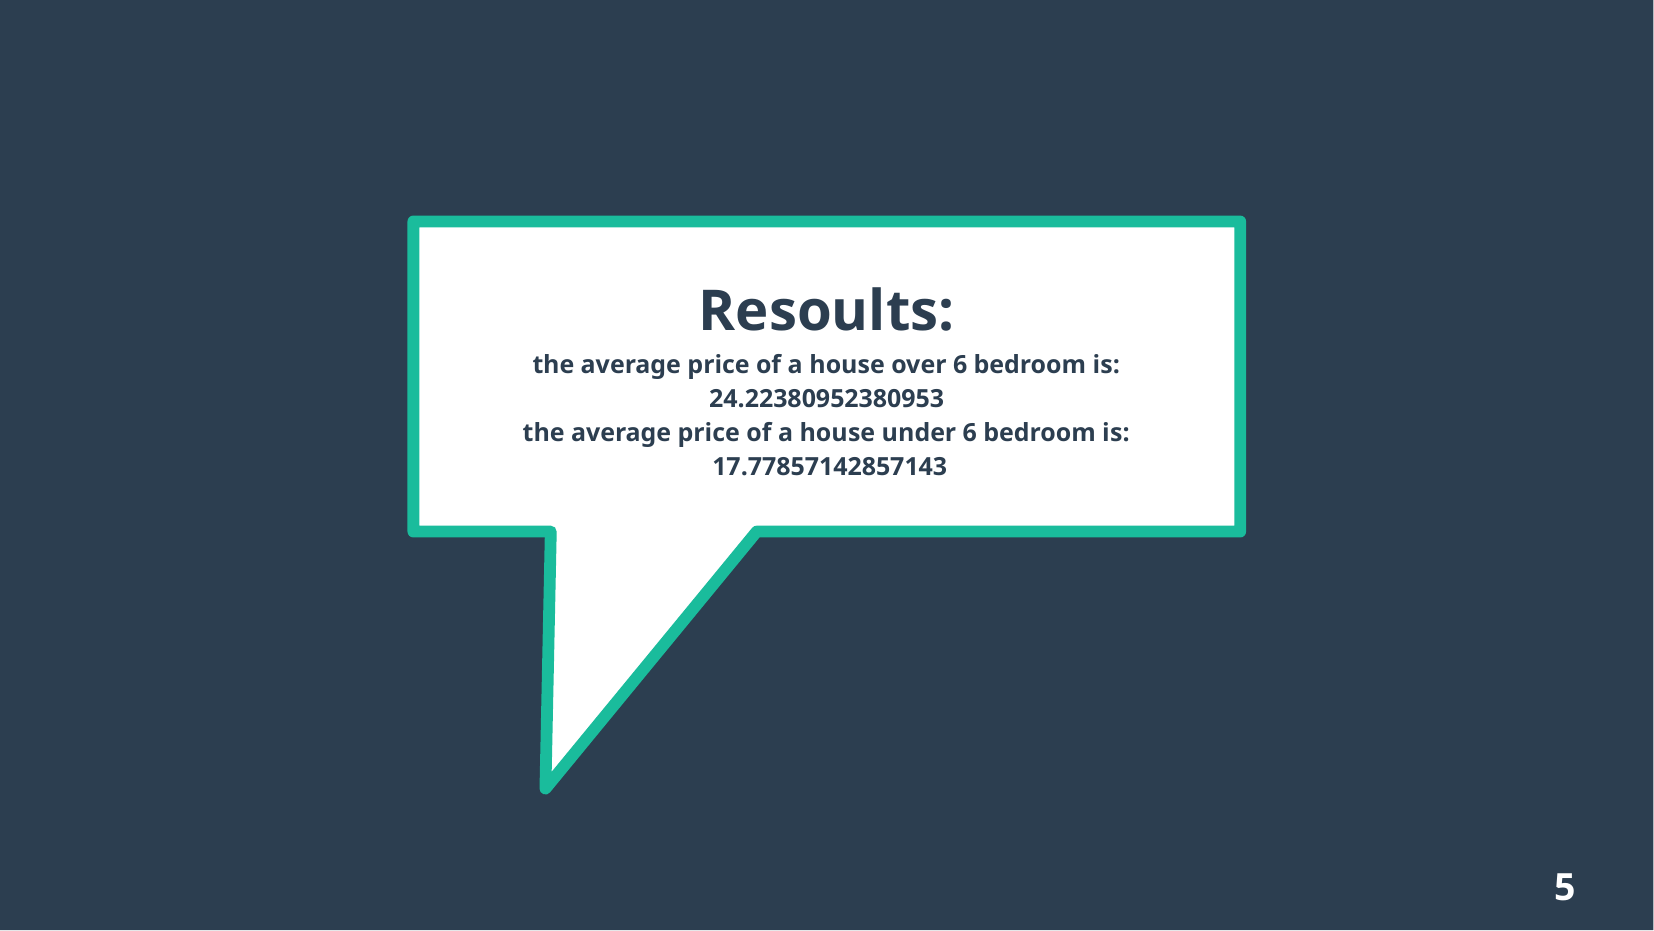

# Resoults: the average price of a house over 6 bedroom is: 24.22380952380953 the average price of a house under 6 bedroom is: 17.77857142857143
5